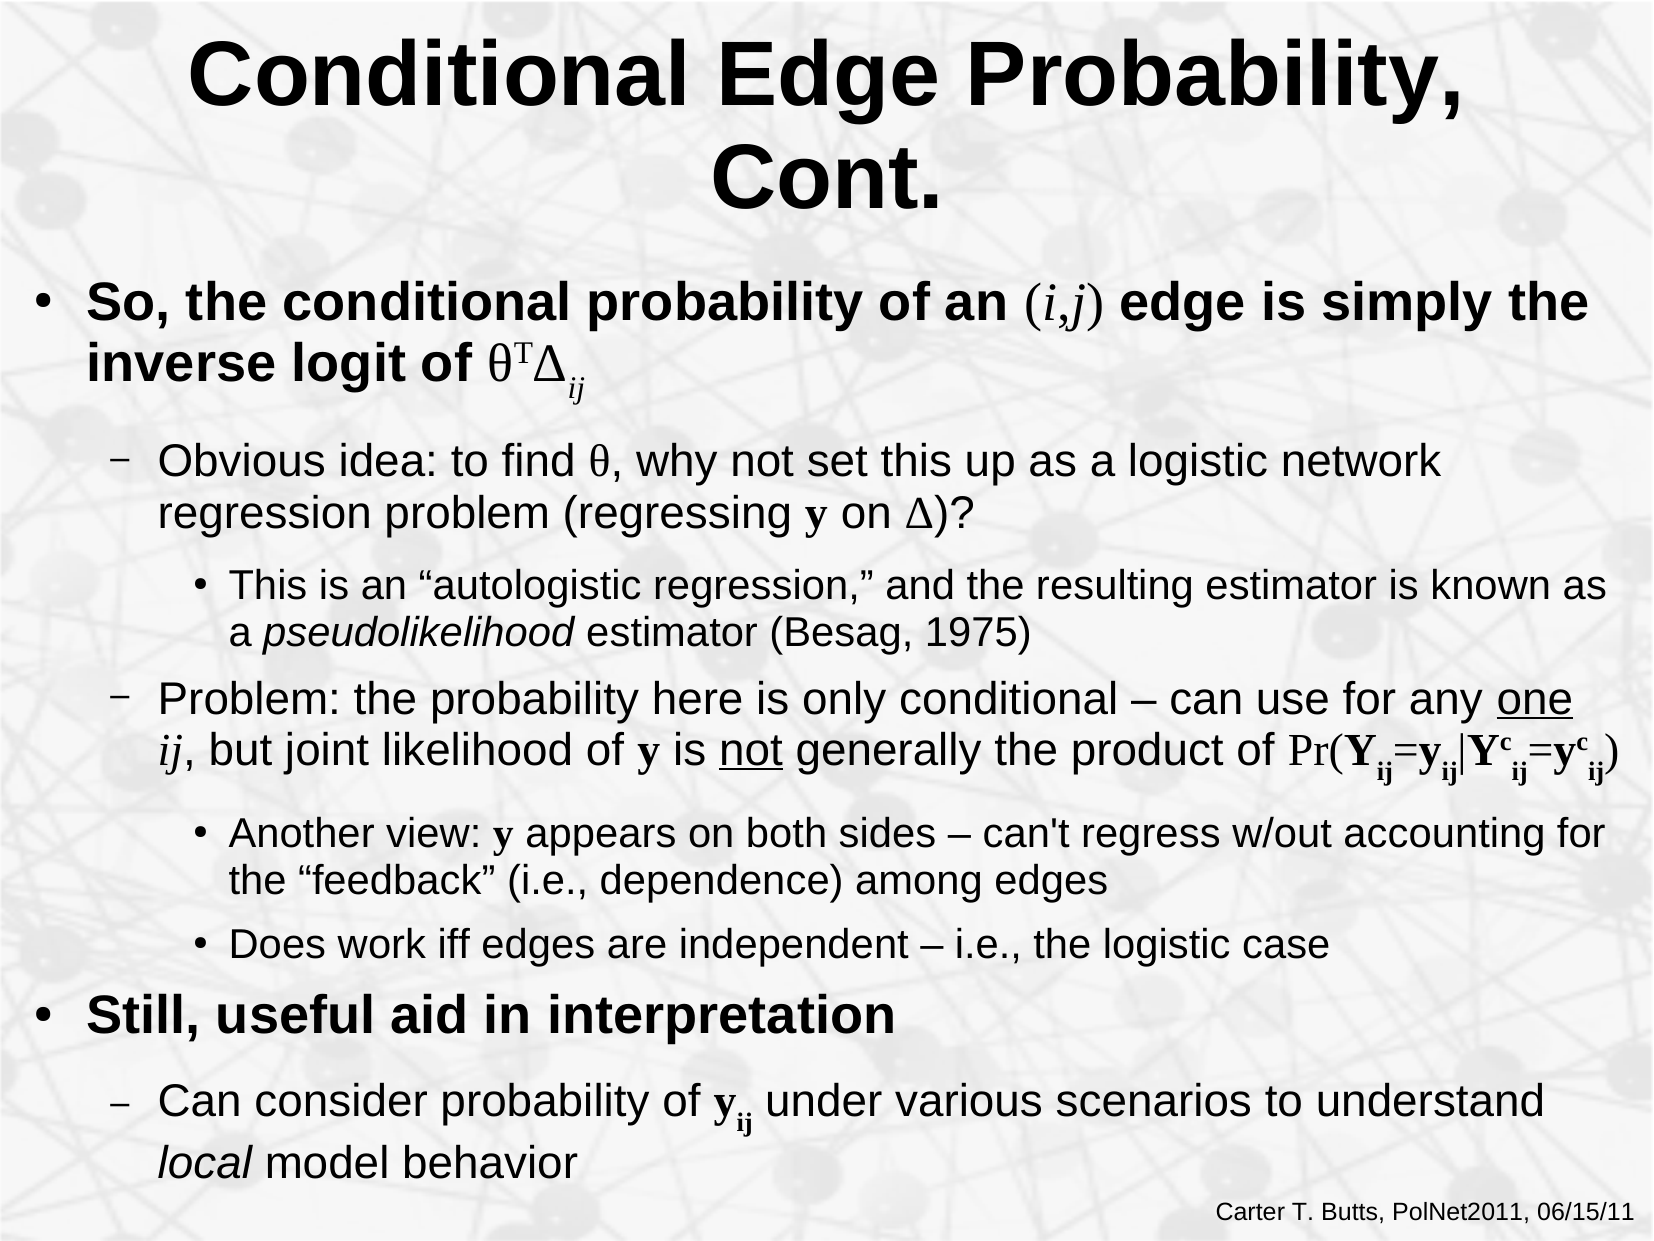

# Conditional Edge Probability, Cont.
So, the conditional probability of an (i,j) edge is simply the inverse logit of θTΔij
Obvious idea: to find θ, why not set this up as a logistic network regression problem (regressing y on Δ)?
This is an “autologistic regression,” and the resulting estimator is known as a pseudolikelihood estimator (Besag, 1975)
Problem: the probability here is only conditional – can use for any one ij, but joint likelihood of y is not generally the product of Pr(Yij=yij|Ycij=ycij)
Another view: y appears on both sides – can't regress w/out accounting for the “feedback” (i.e., dependence) among edges
Does work iff edges are independent – i.e., the logistic case
Still, useful aid in interpretation
Can consider probability of yij under various scenarios to understand local model behavior